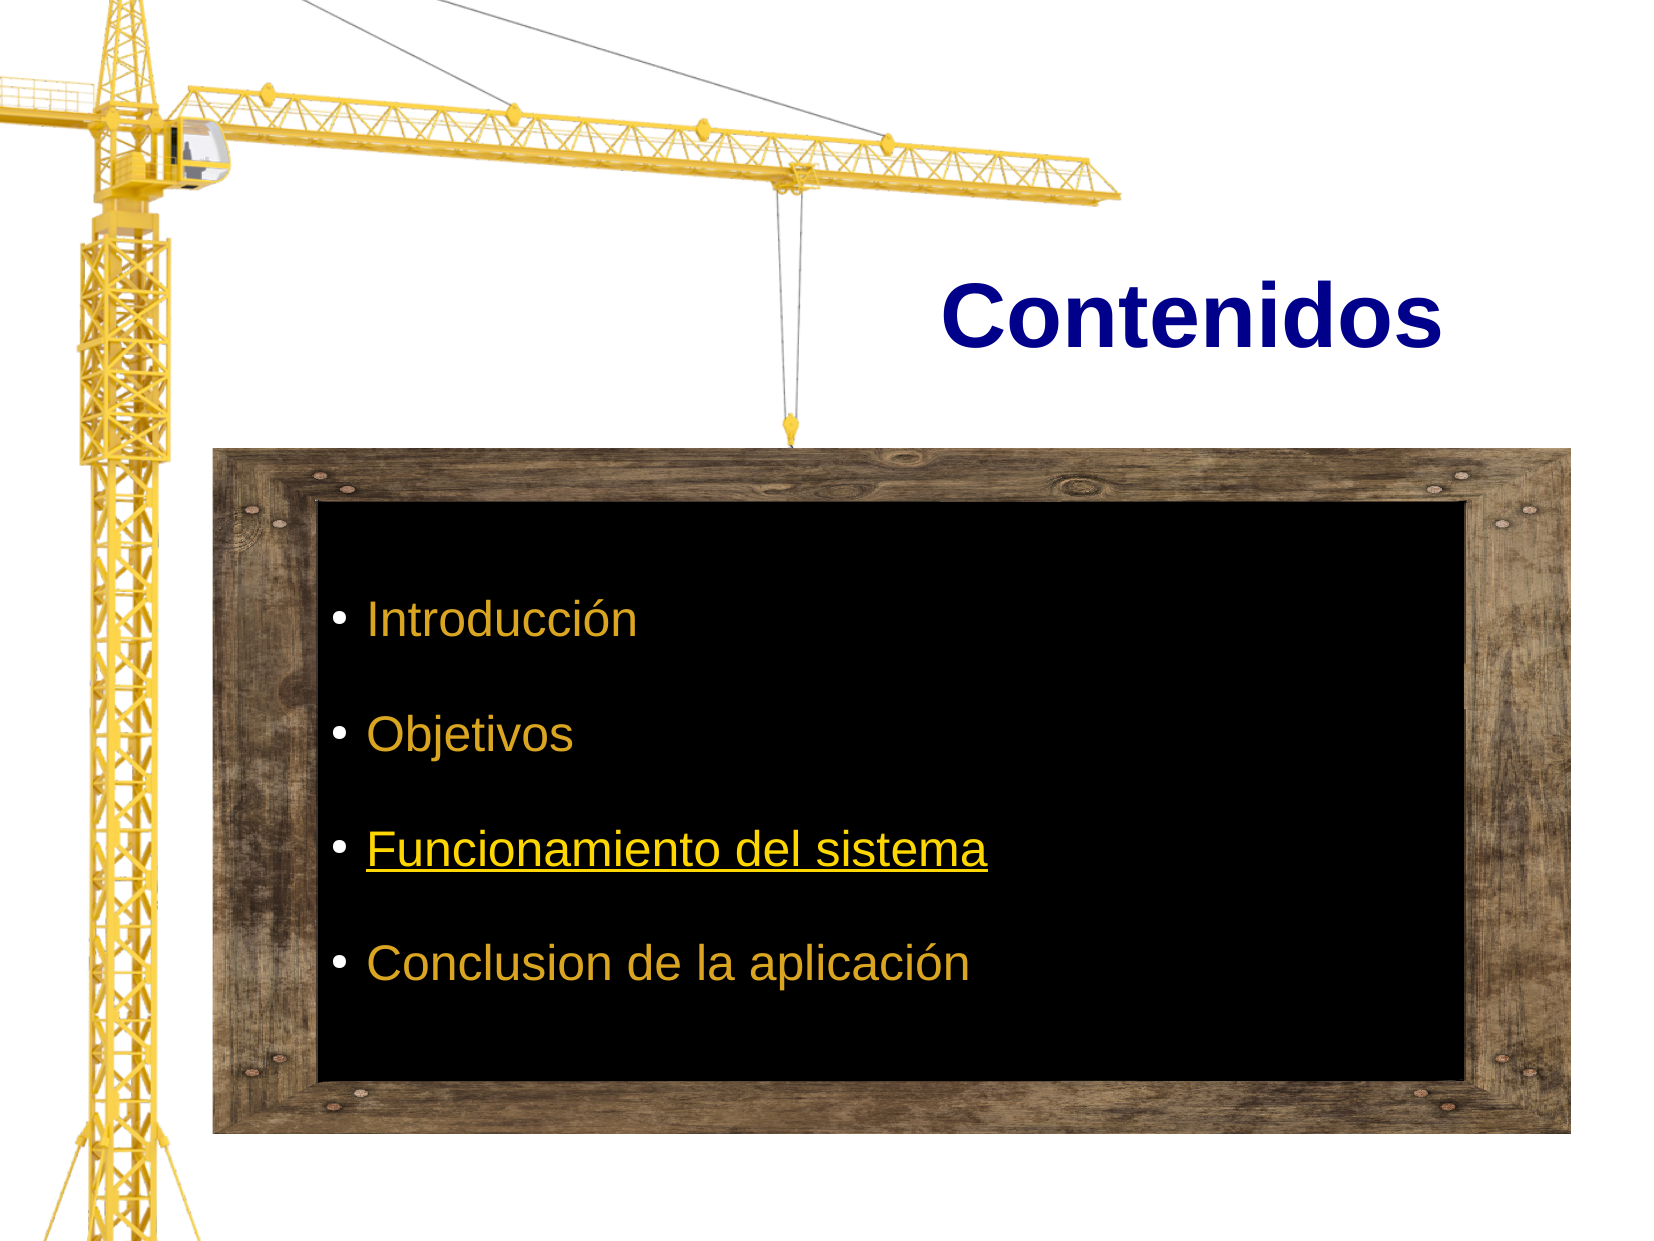

# Contenidos
Introducción
Objetivos
Funcionamiento del sistema
Conclusion de la aplicación